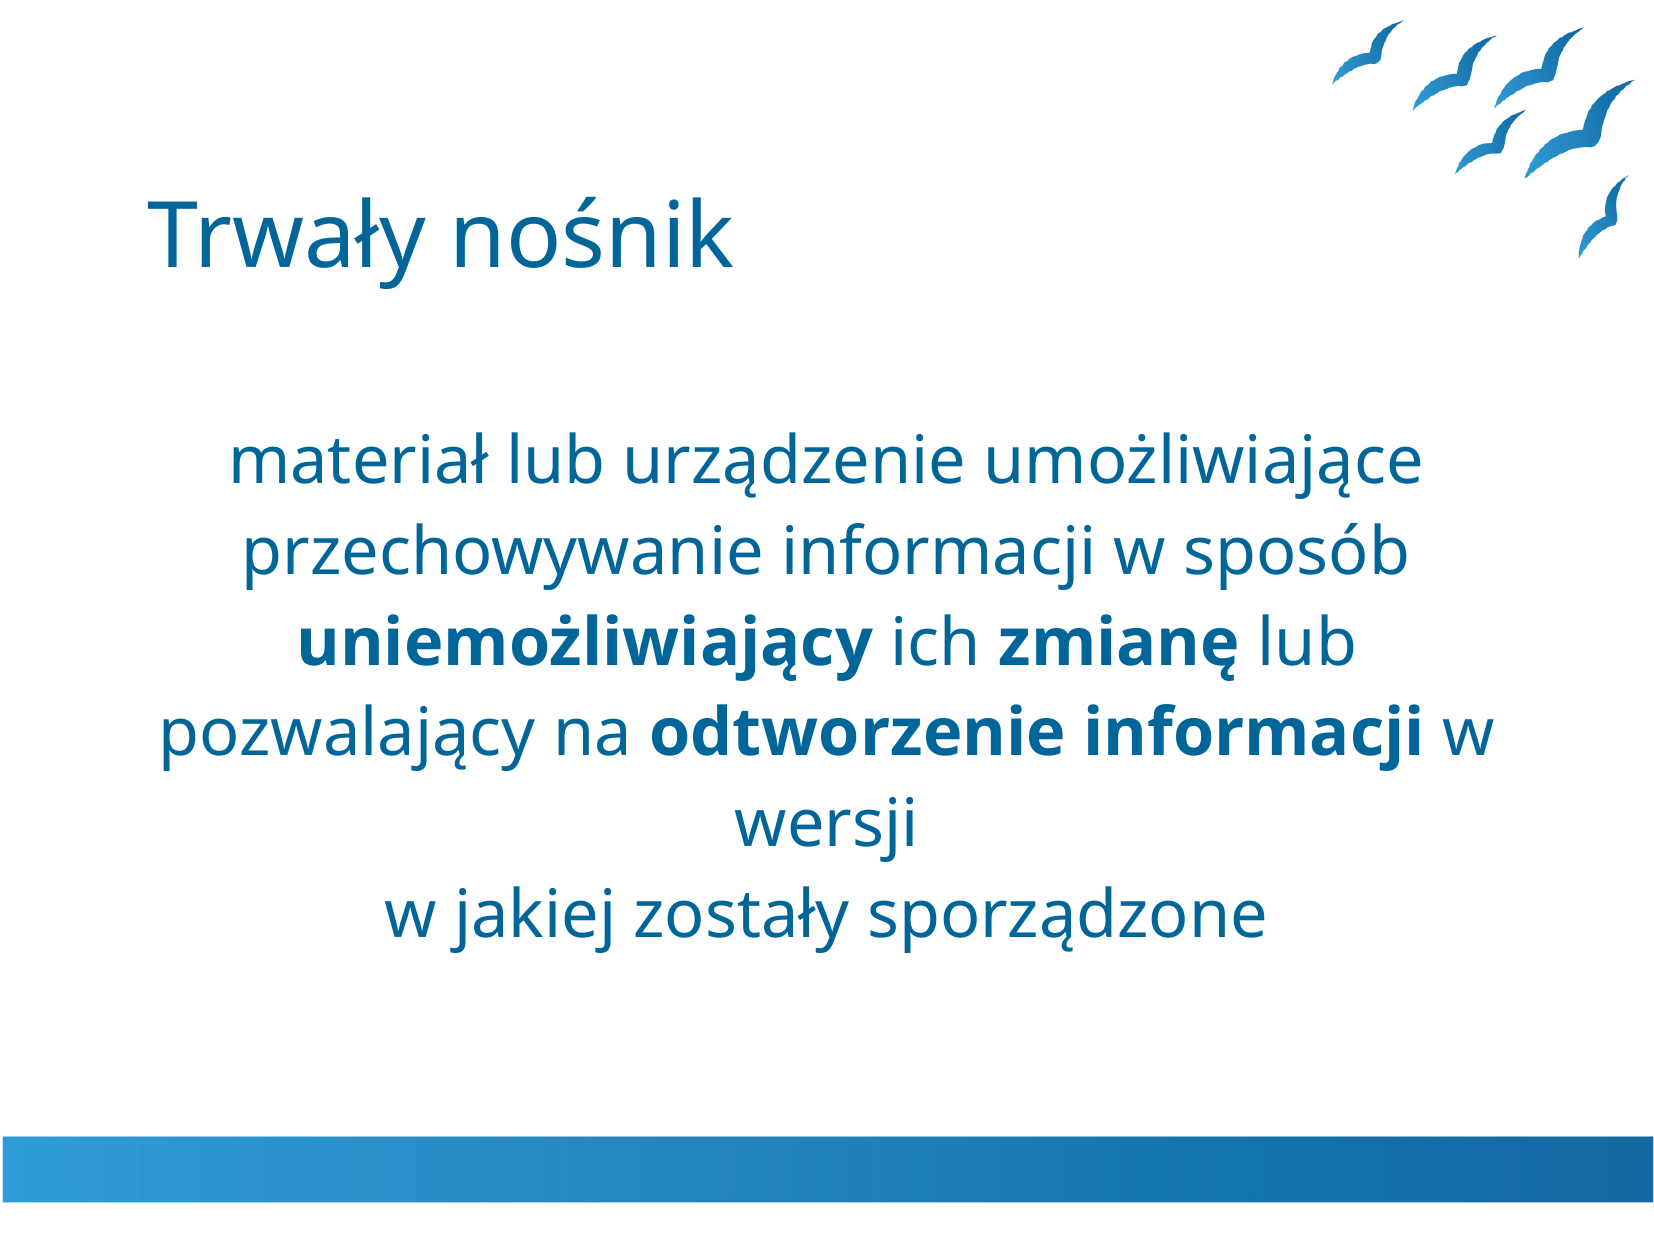

# Trwały nośnik
materiał lub urządzenie umożliwiające przechowywanie informacji w sposób uniemożliwiający ich zmianę lub pozwalający na odtworzenie informacji w wersji
w jakiej zostały sporządzone